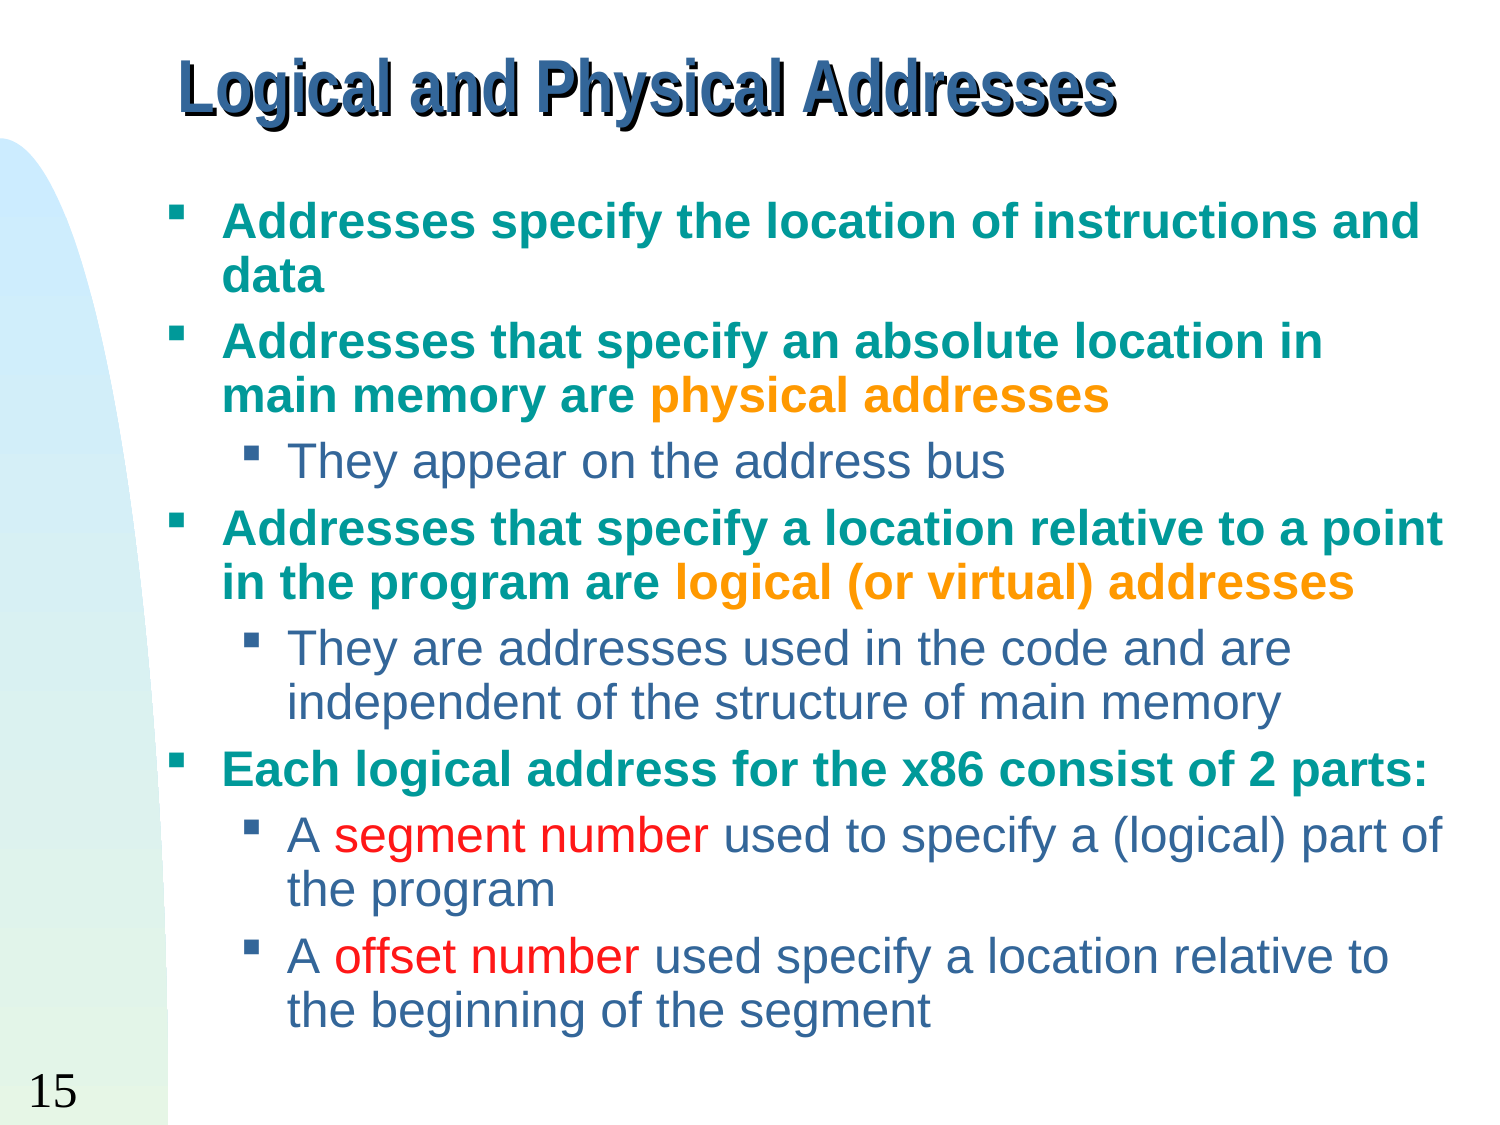

# Logical and Physical Addresses
Addresses specify the location of instructions and data
Addresses that specify an absolute location in main memory are physical addresses
They appear on the address bus
Addresses that specify a location relative to a point in the program are logical (or virtual) addresses
They are addresses used in the code and are independent of the structure of main memory
Each logical address for the x86 consist of 2 parts:
A segment number used to specify a (logical) part of the program
A offset number used specify a location relative to the beginning of the segment
15